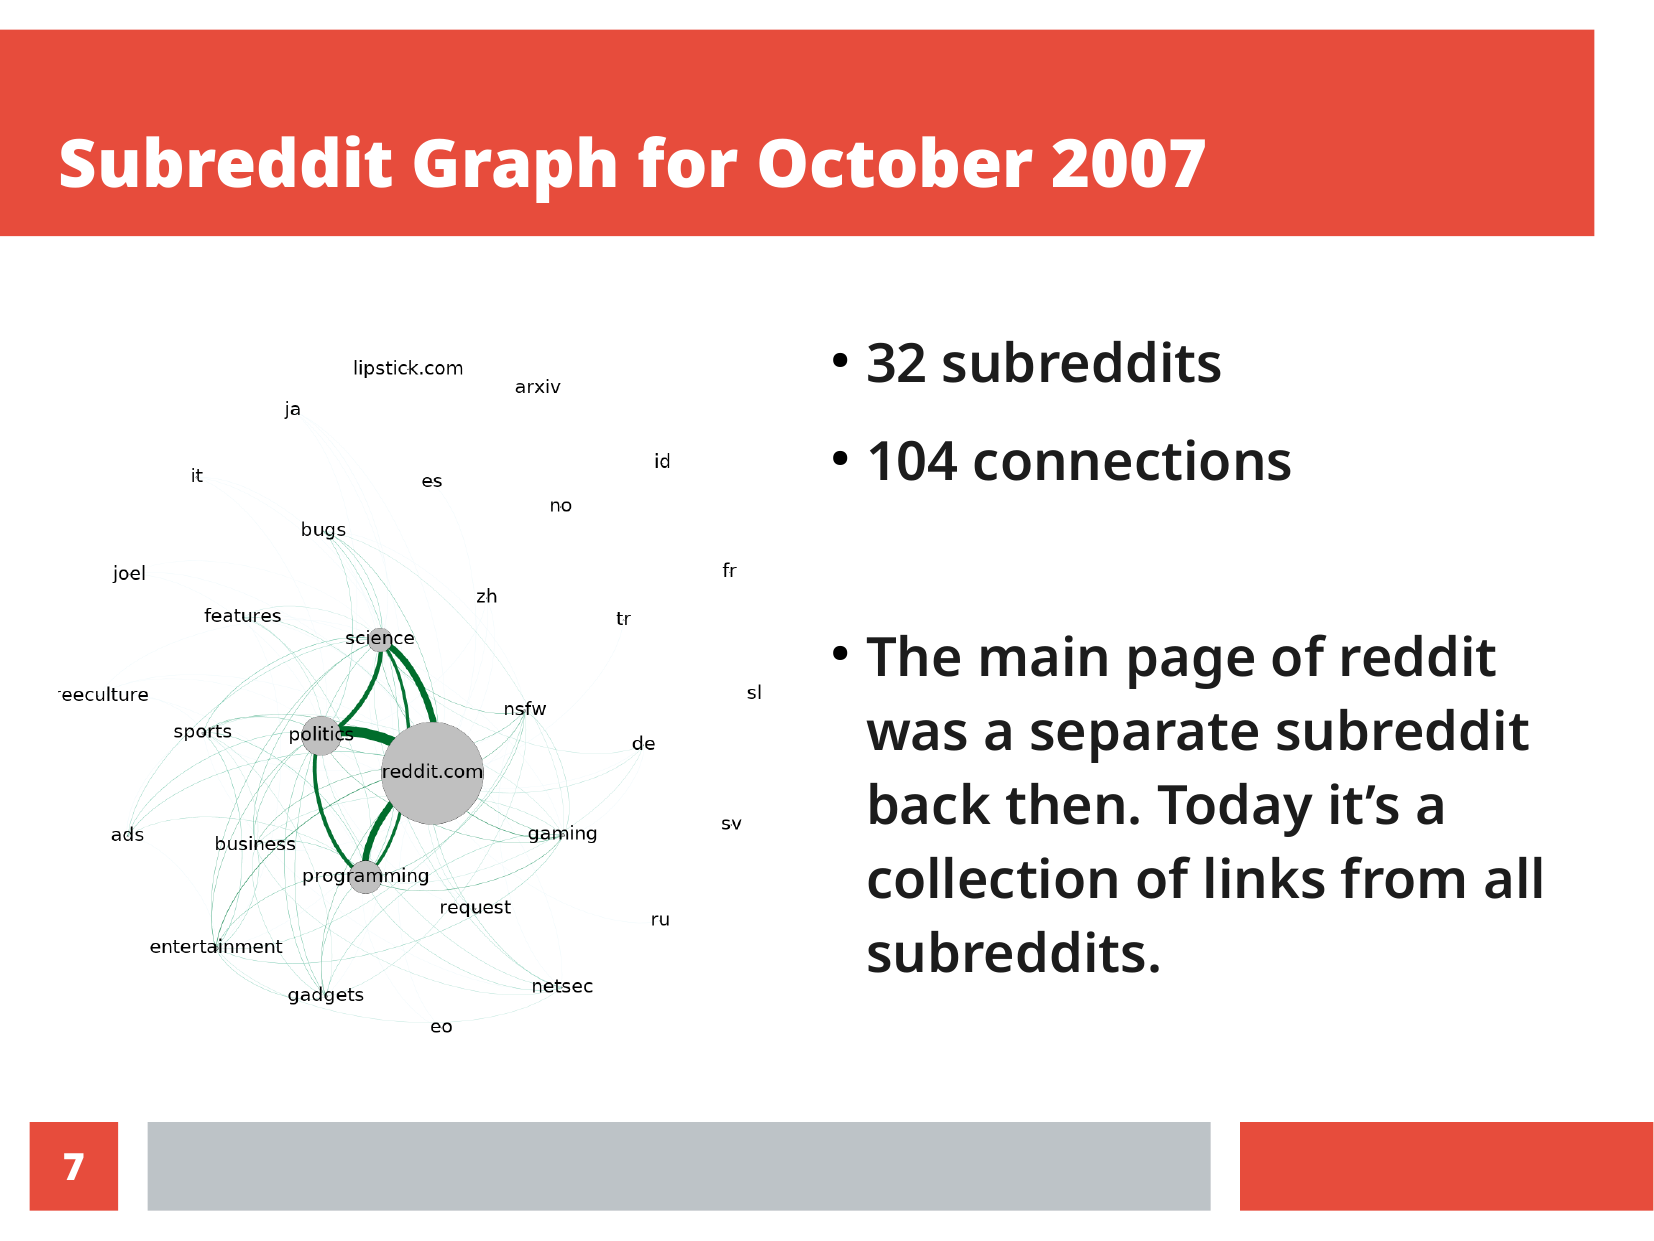

# Subreddit Graph for October 2007
32 subreddits
104 connections
The main page of reddit was a separate subreddit back then. Today it’s a collection of links from all subreddits.
7